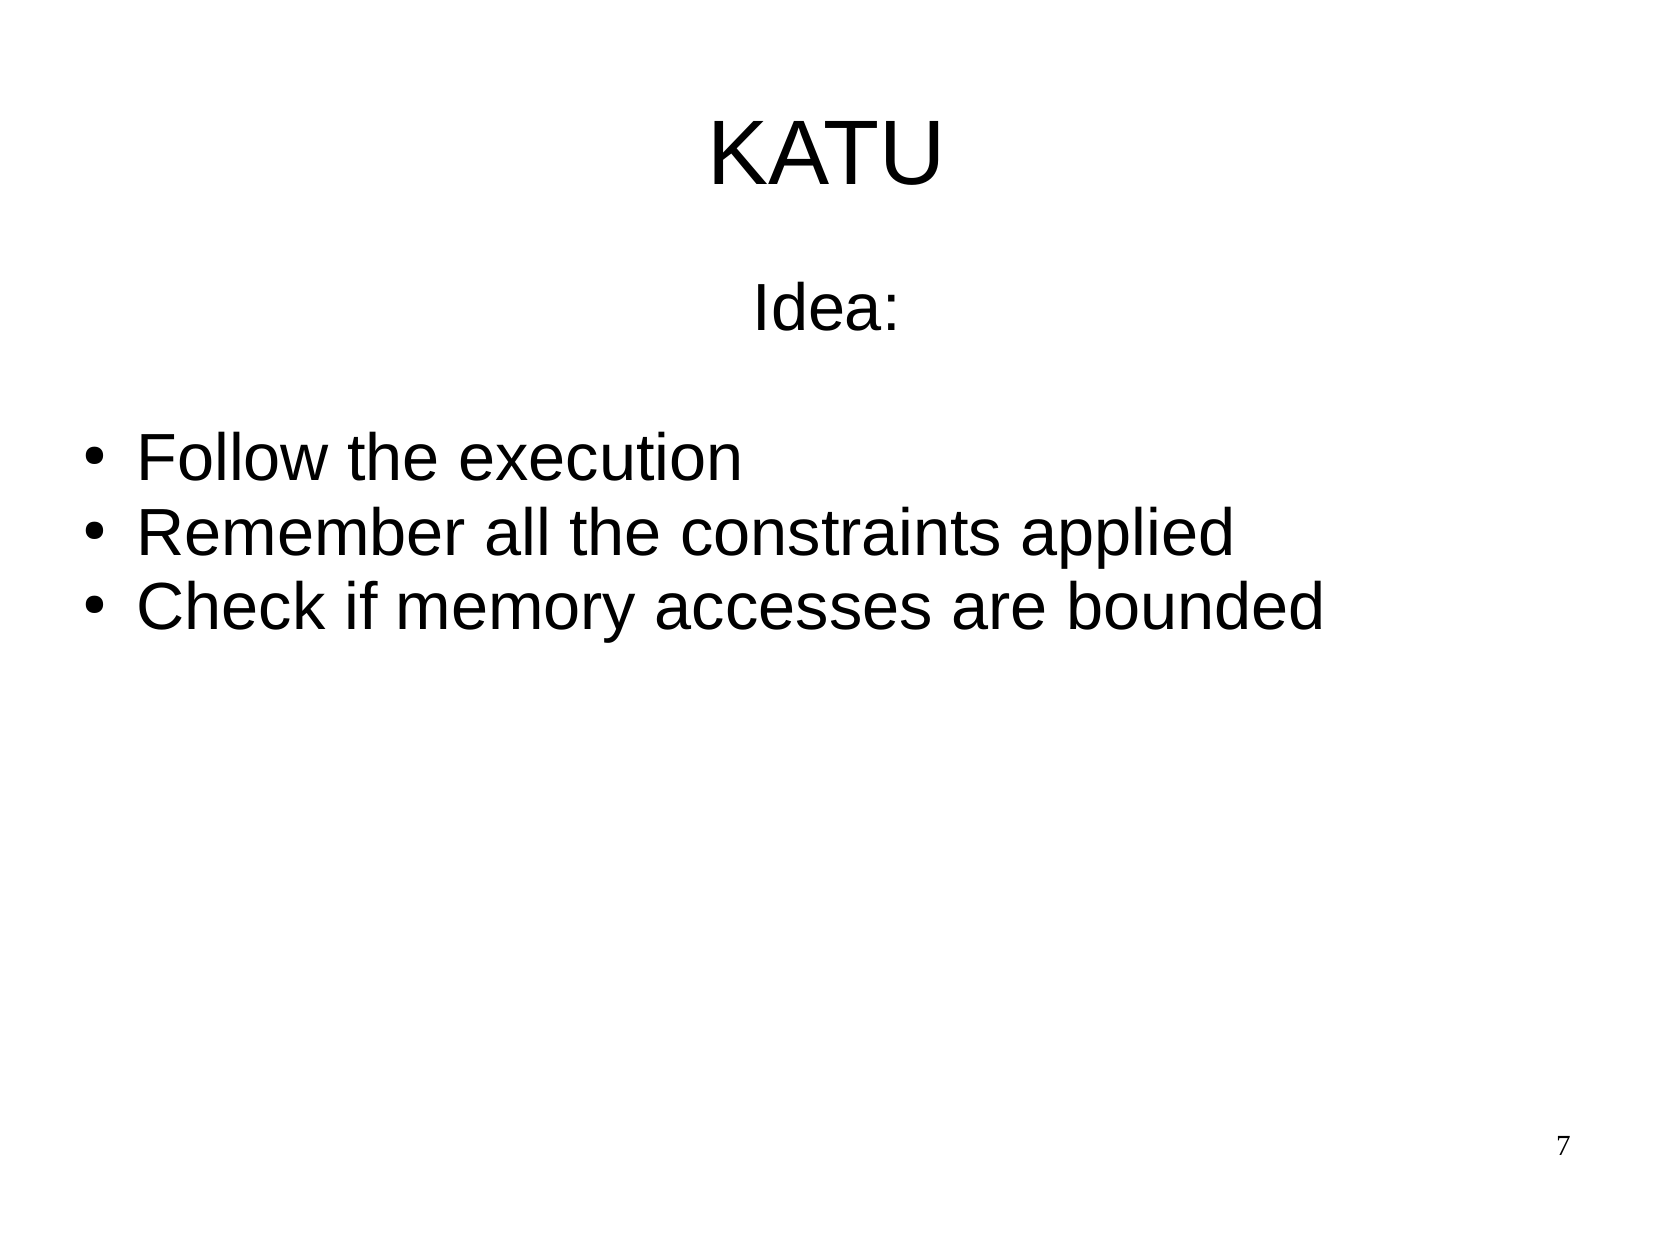

# KATU
Idea:
 Follow the execution
 Remember all the constraints applied
 Check if memory accesses are bounded
7